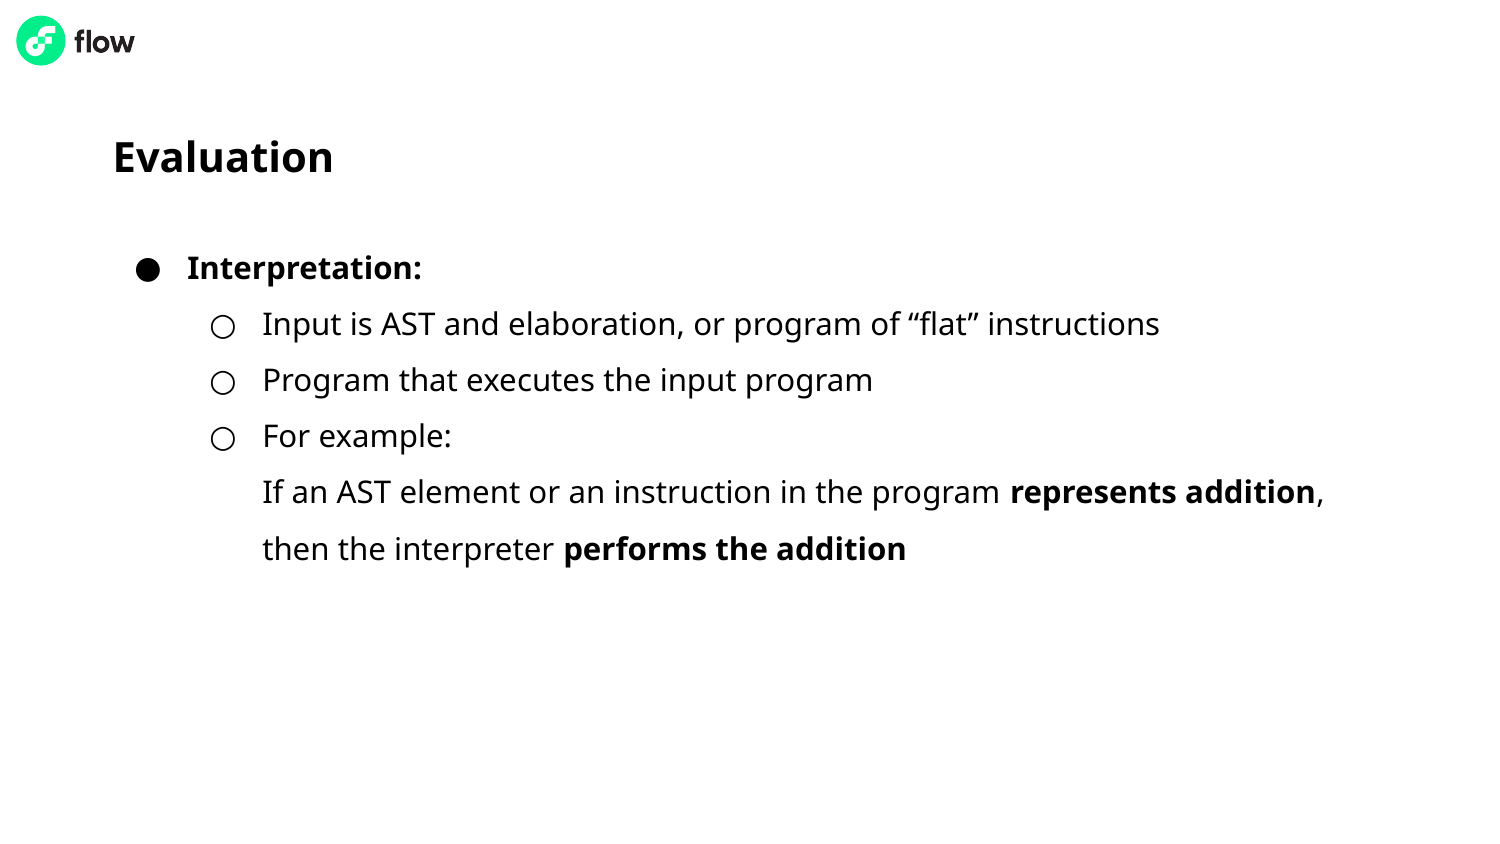

Evaluation
Interpretation:
Input is AST and elaboration, or program of “flat” instructions
Program that executes the input program
For example:
If an AST element or an instruction in the program represents addition,
then the interpreter performs the addition